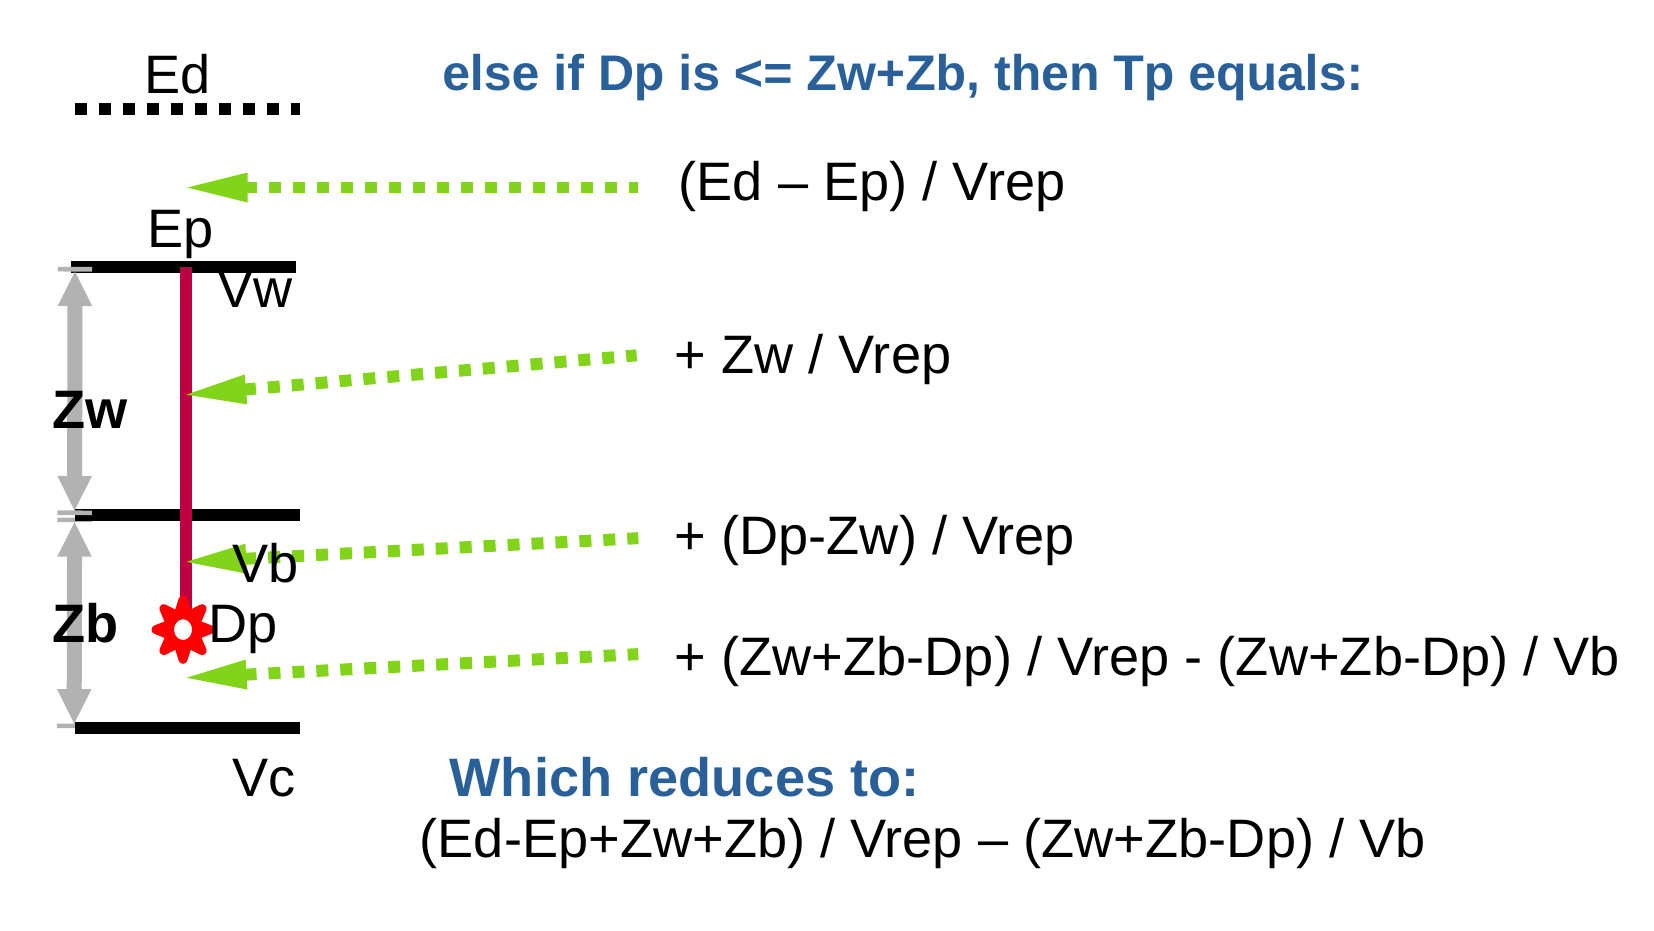

Ed
 Ep
 Vw
Zw
 Vb
Zb Dp
 Vc
 else if Dp is <= Zw+Zb, then Tp equals:
 (Ed – Ep) / Vrep
 + Zw / Vrep
 + (Dp-Zw) / Vrep
 + (Zw+Zb-Dp) / Vrep - (Zw+Zb-Dp) / Vb
 Which reduces to: (Ed-Ep+Zw+Zb) / Vrep – (Zw+Zb-Dp) / Vb